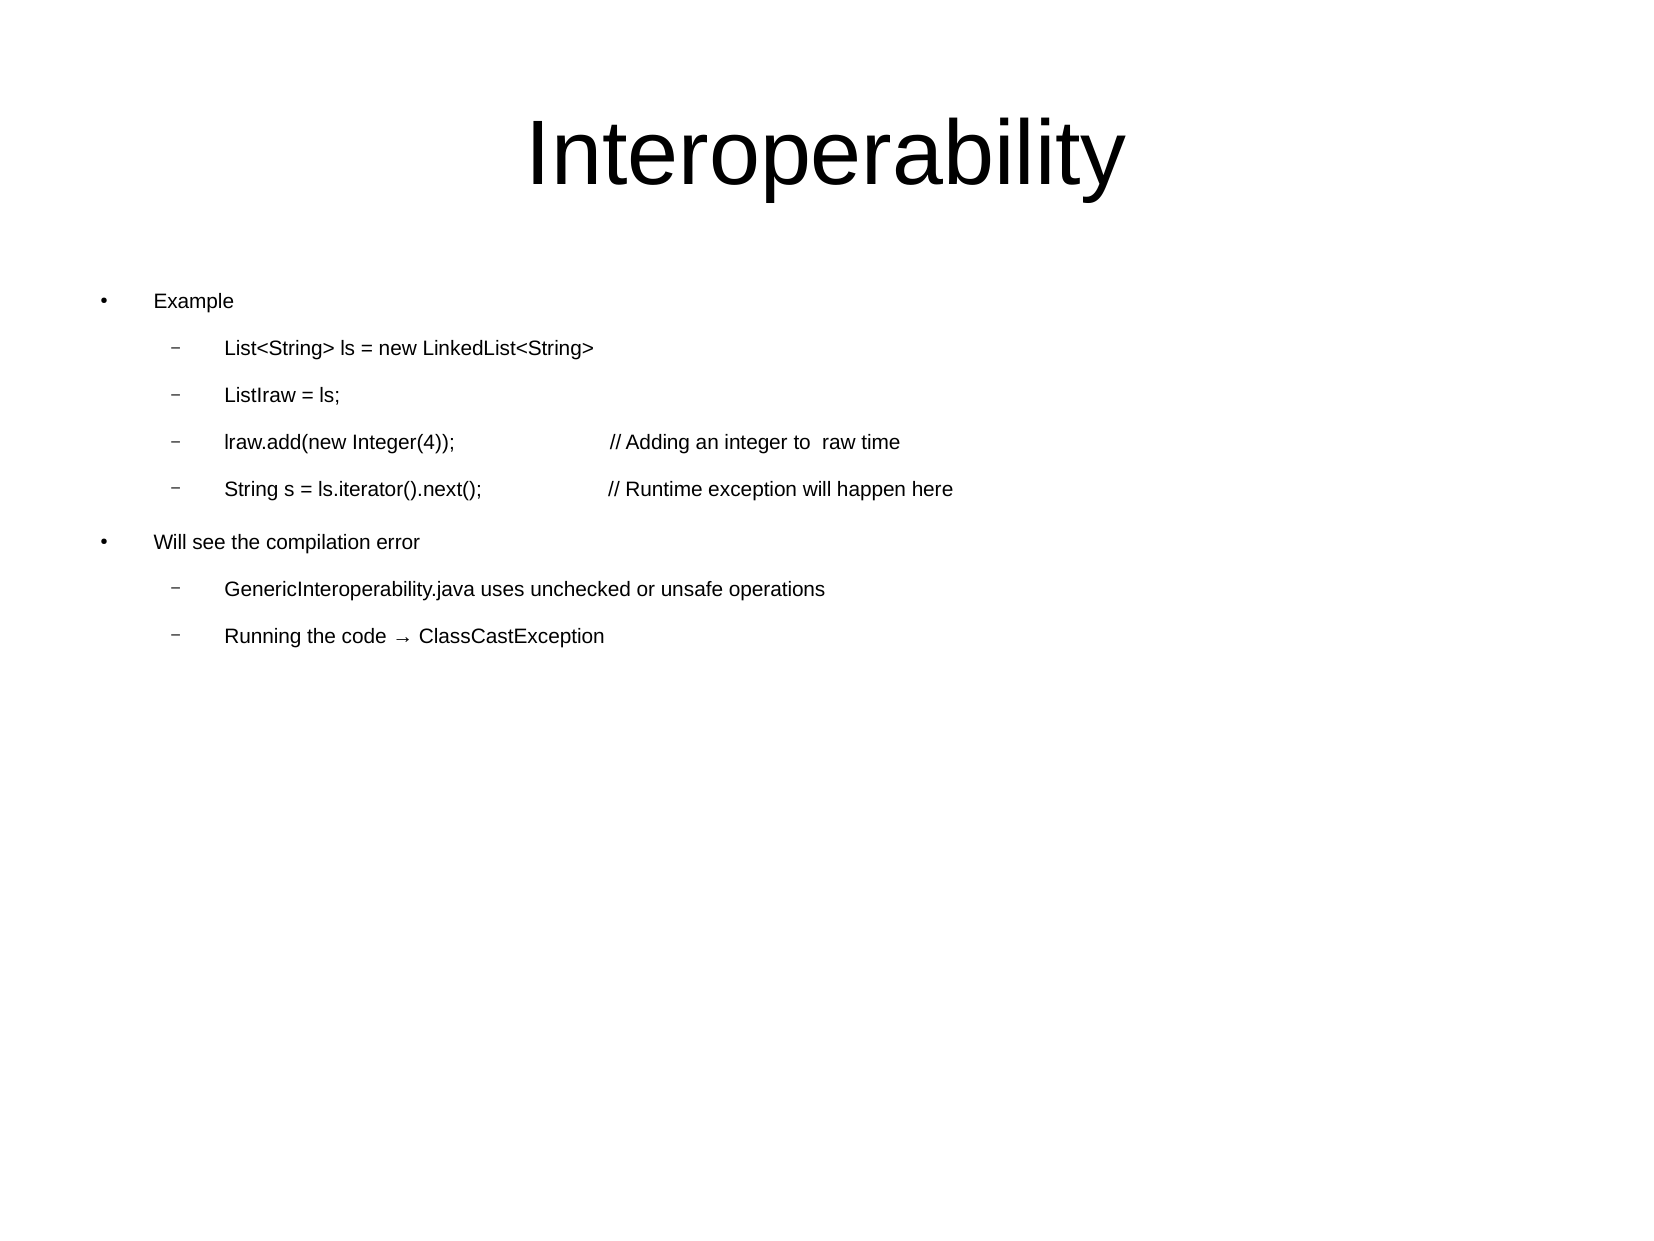

# Interoperability
Example
List<String> ls = new LinkedList<String>
ListIraw = ls;
lraw.add(new Integer(4)); // Adding an integer to raw time
String s = ls.iterator().next(); // Runtime exception will happen here
Will see the compilation error
GenericInteroperability.java uses unchecked or unsafe operations
Running the code → ClassCastException